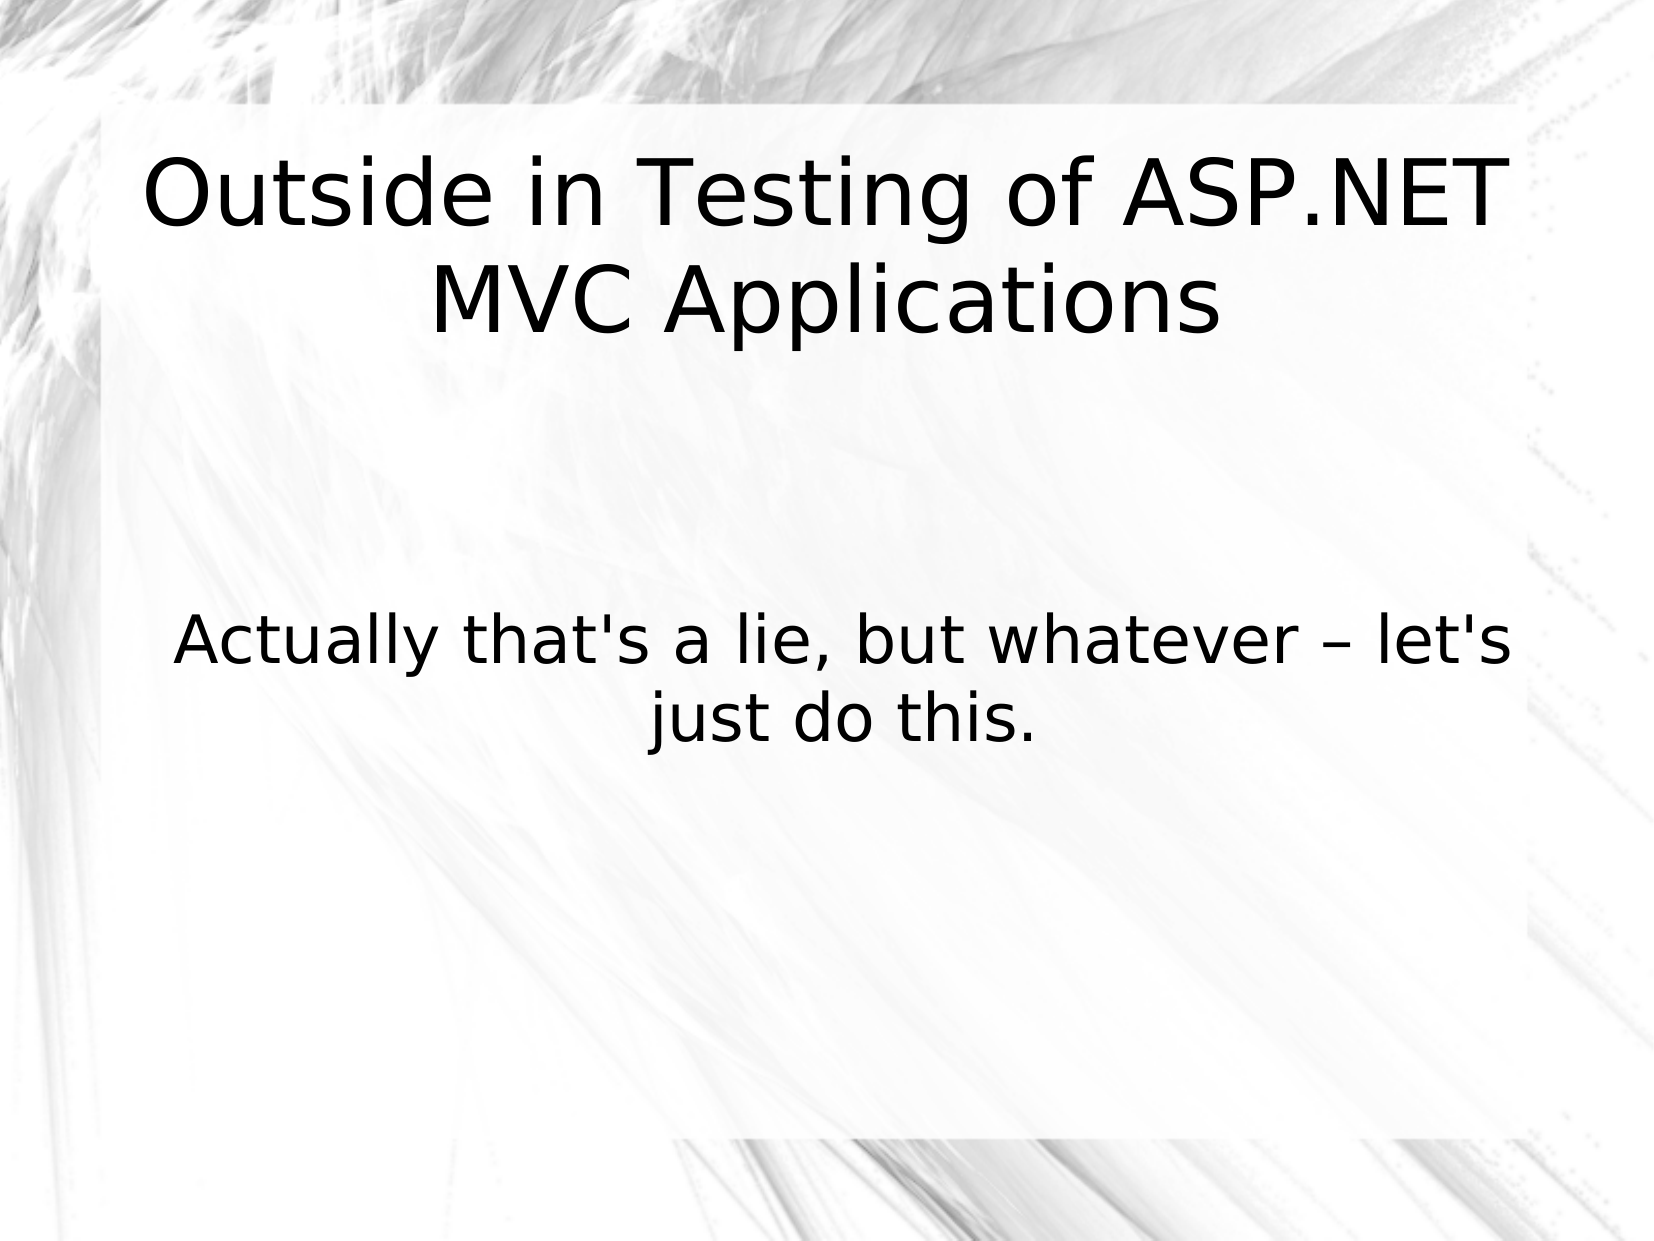

# Outside in Testing of ASP.NET MVC Applications
Actually that's a lie, but whatever – let's just do this.